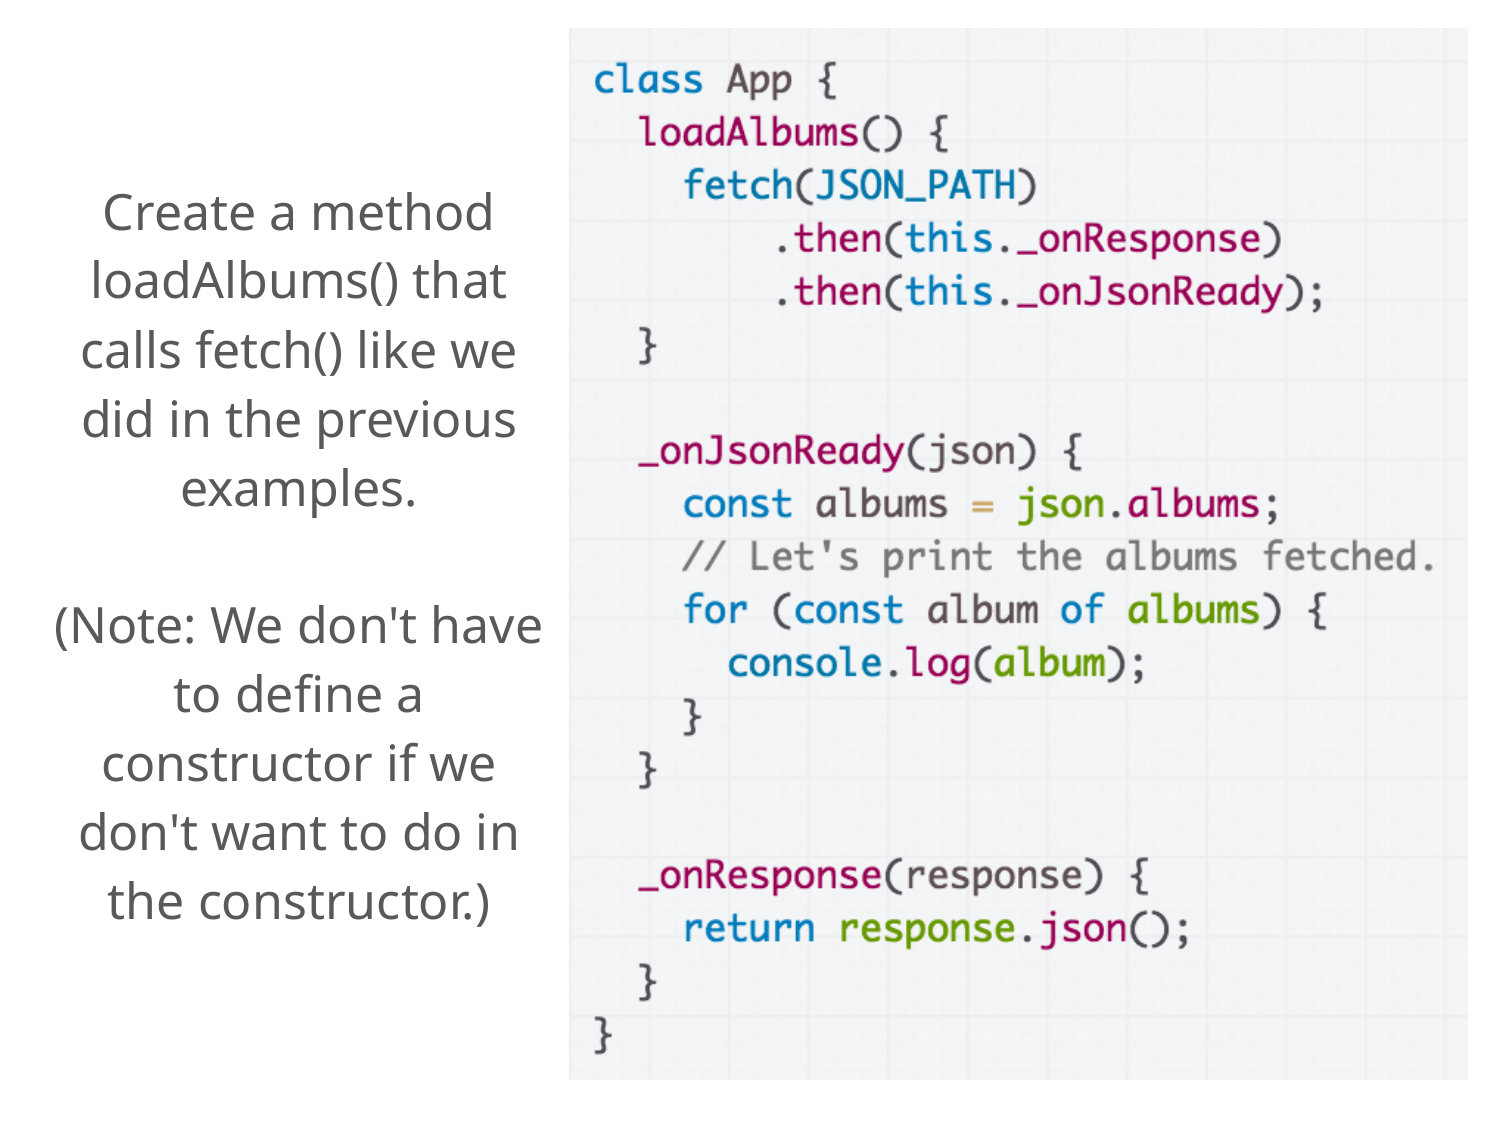

# Create a method loadAlbums() that calls fetch() like we did in the previous examples.
(Note: We don't have to define a constructor if we don't want to do in the constructor.)